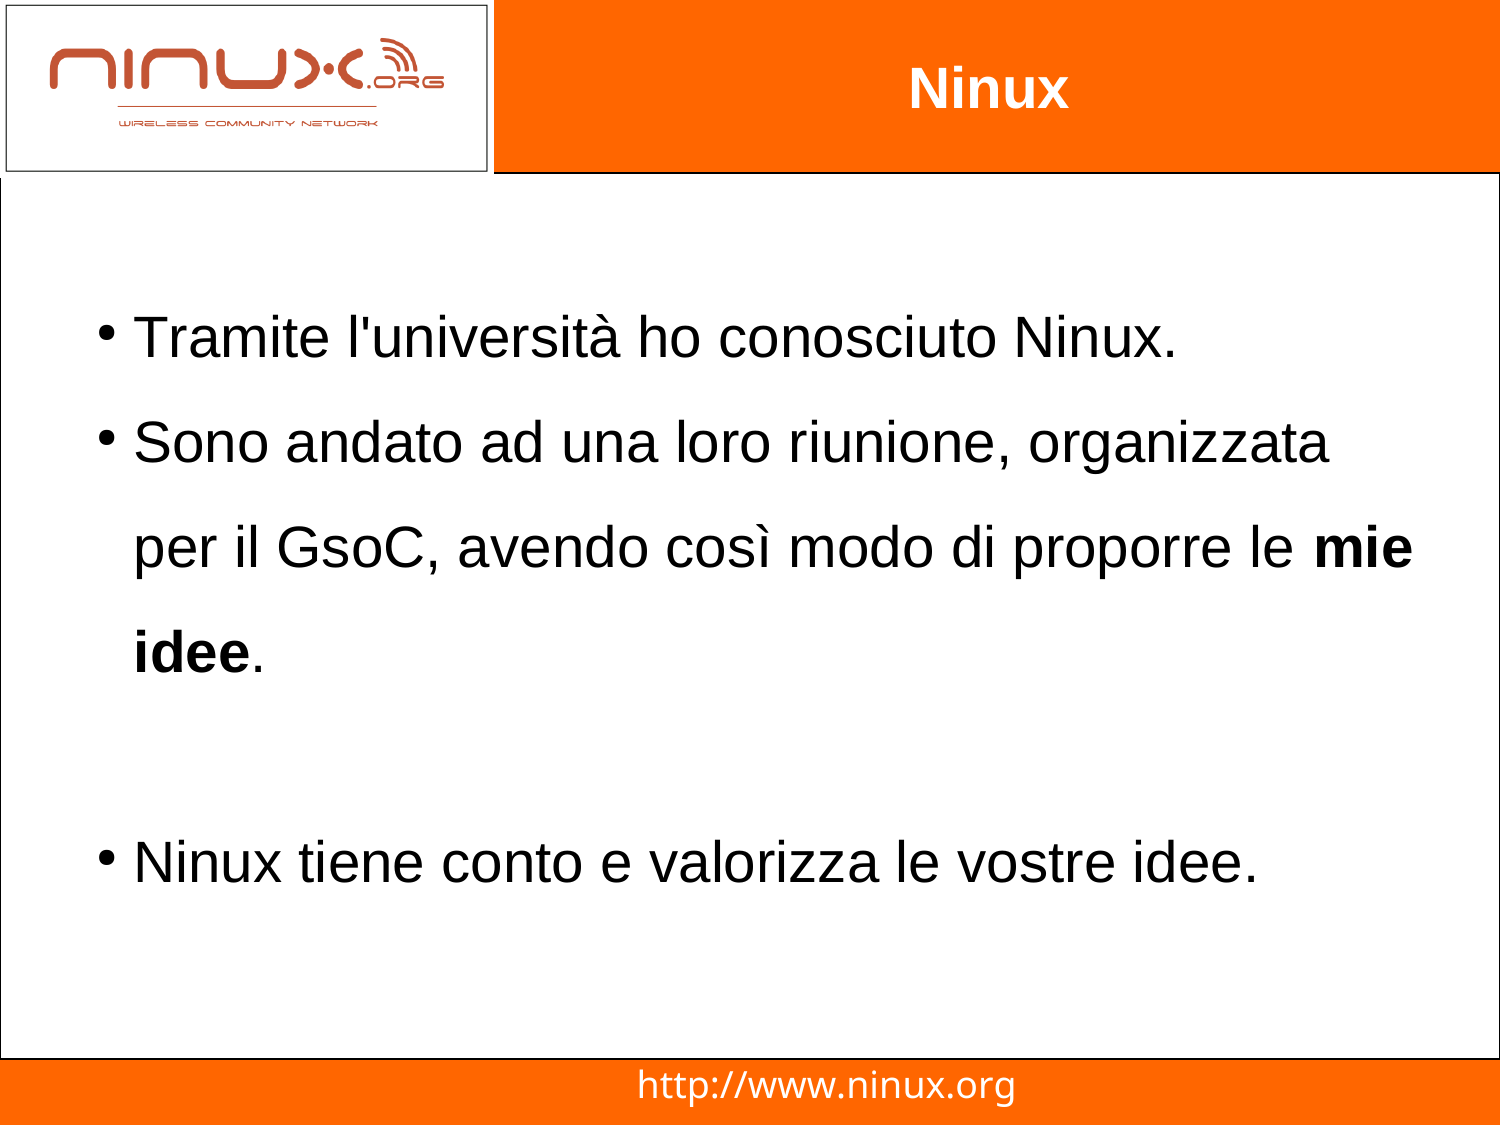

# Ninux
 Tramite l'università ho conosciuto Ninux.
 Sono andato ad una loro riunione, organizzata per il GsoC, avendo così modo di proporre le mie idee.
 Ninux tiene conto e valorizza le vostre idee.
http://www.ninux.org